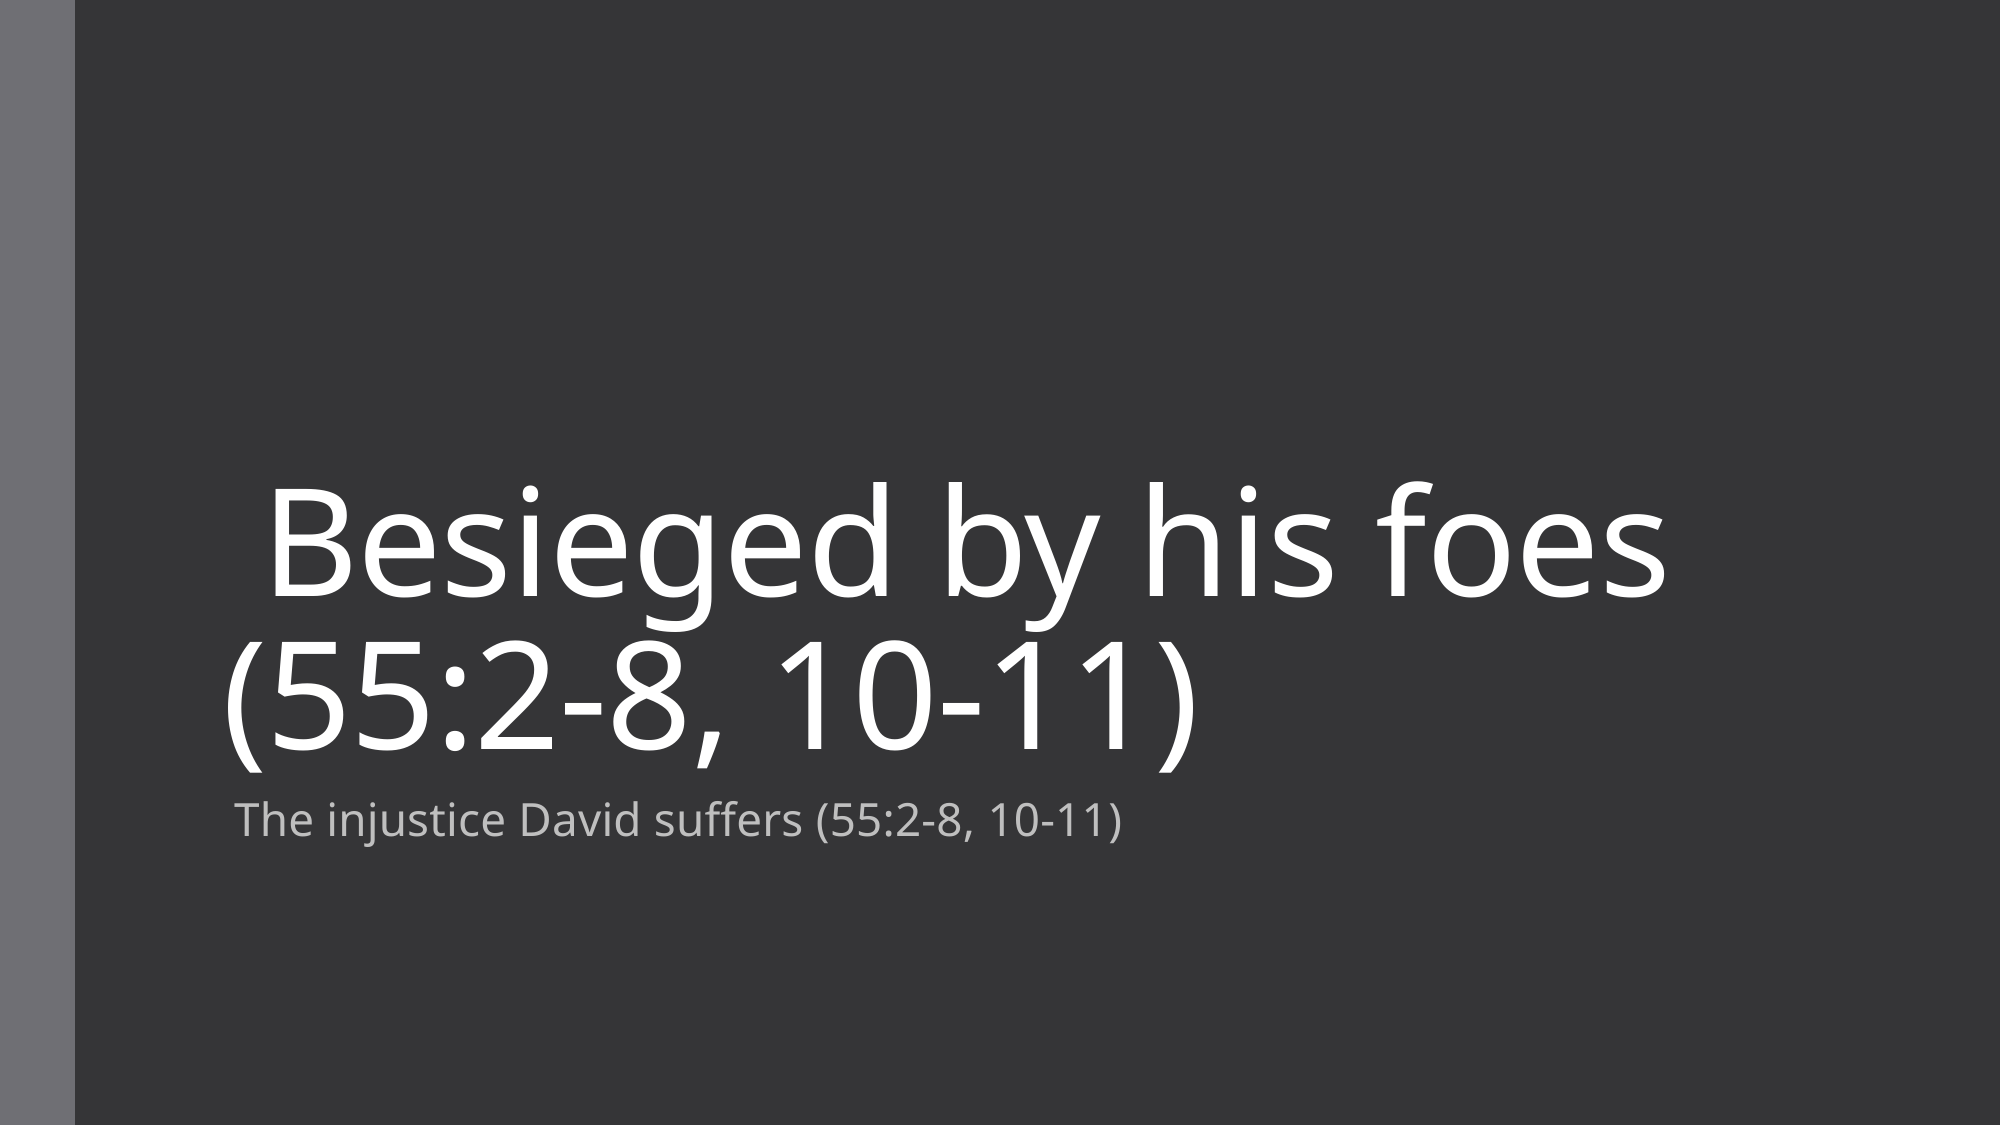

# Besieged by his foes (55:2-8, 10-11)
 The injustice David suffers (55:2-8, 10-11)